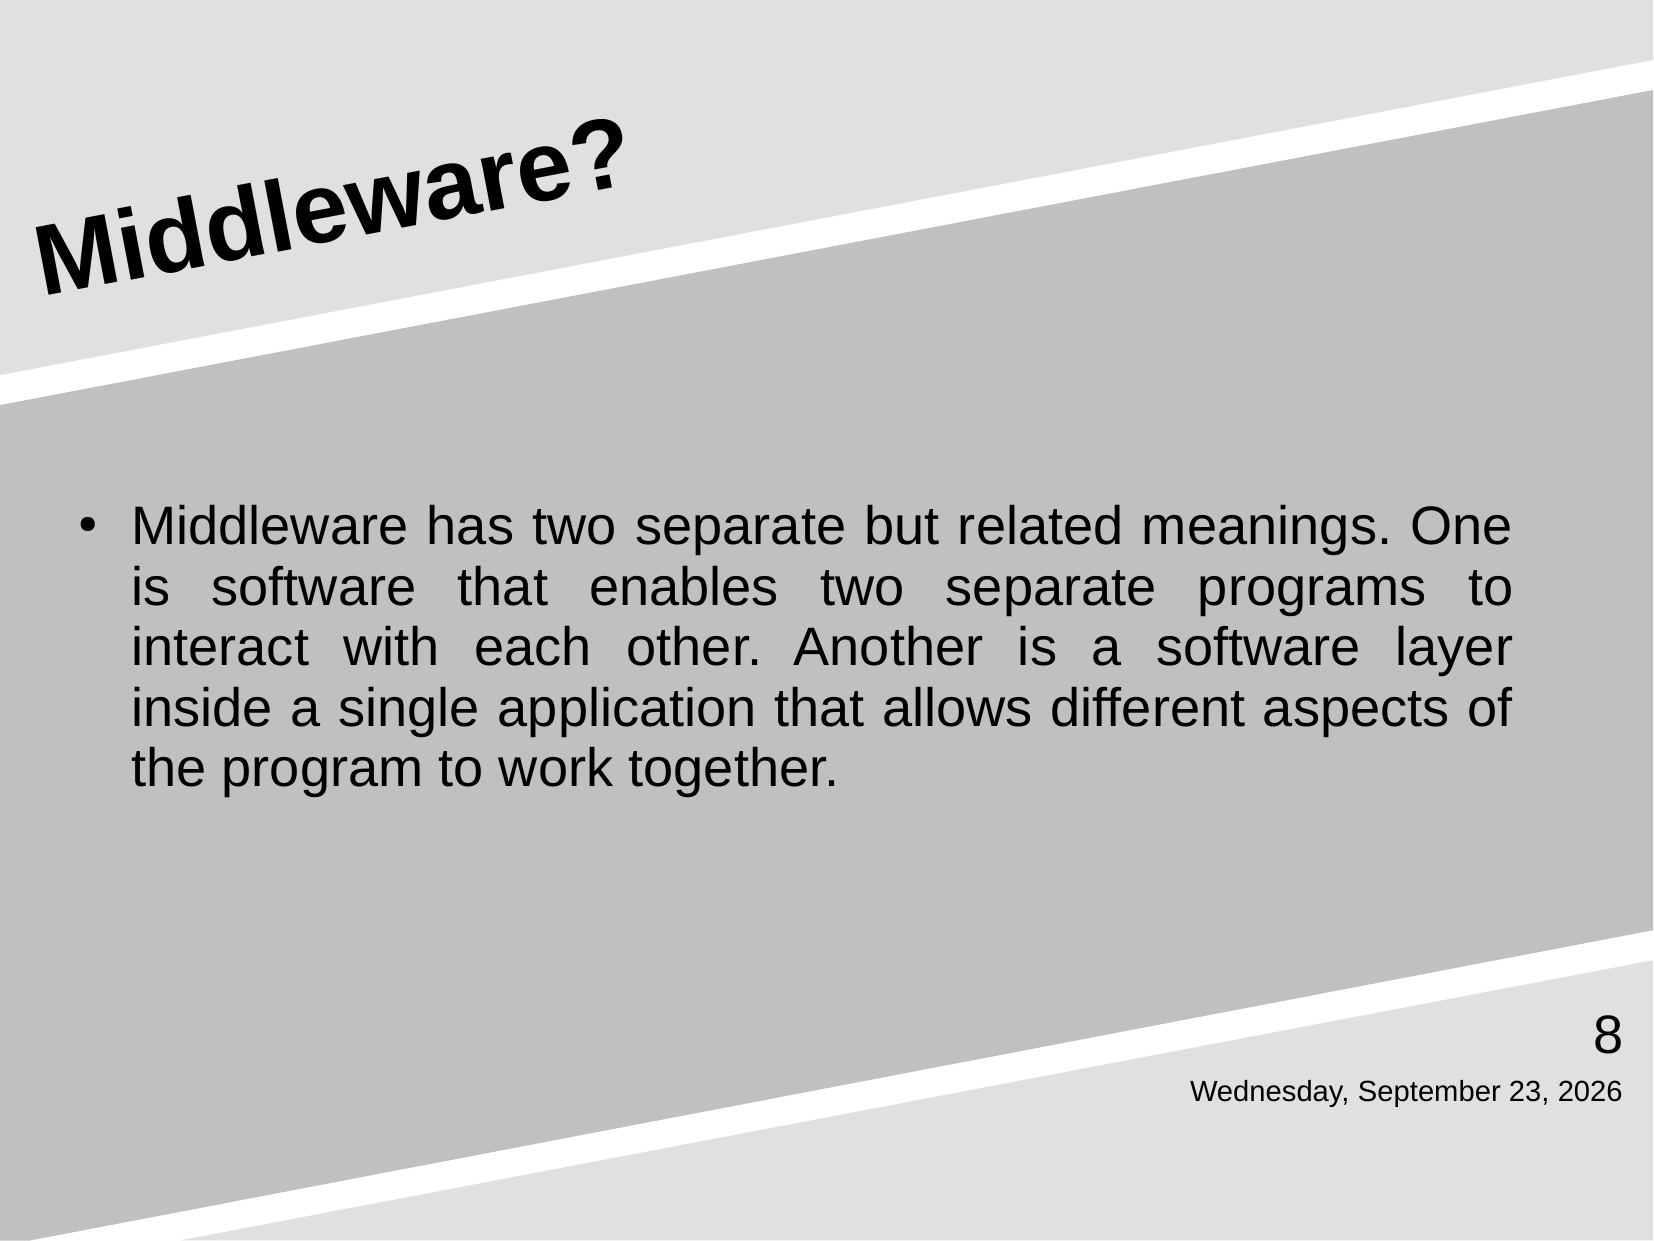

# Middleware?
Middleware has two separate but related meanings. One is software that enables two separate programs to interact with each other. Another is a software layer inside a single application that allows different aspects of the program to work together.
8